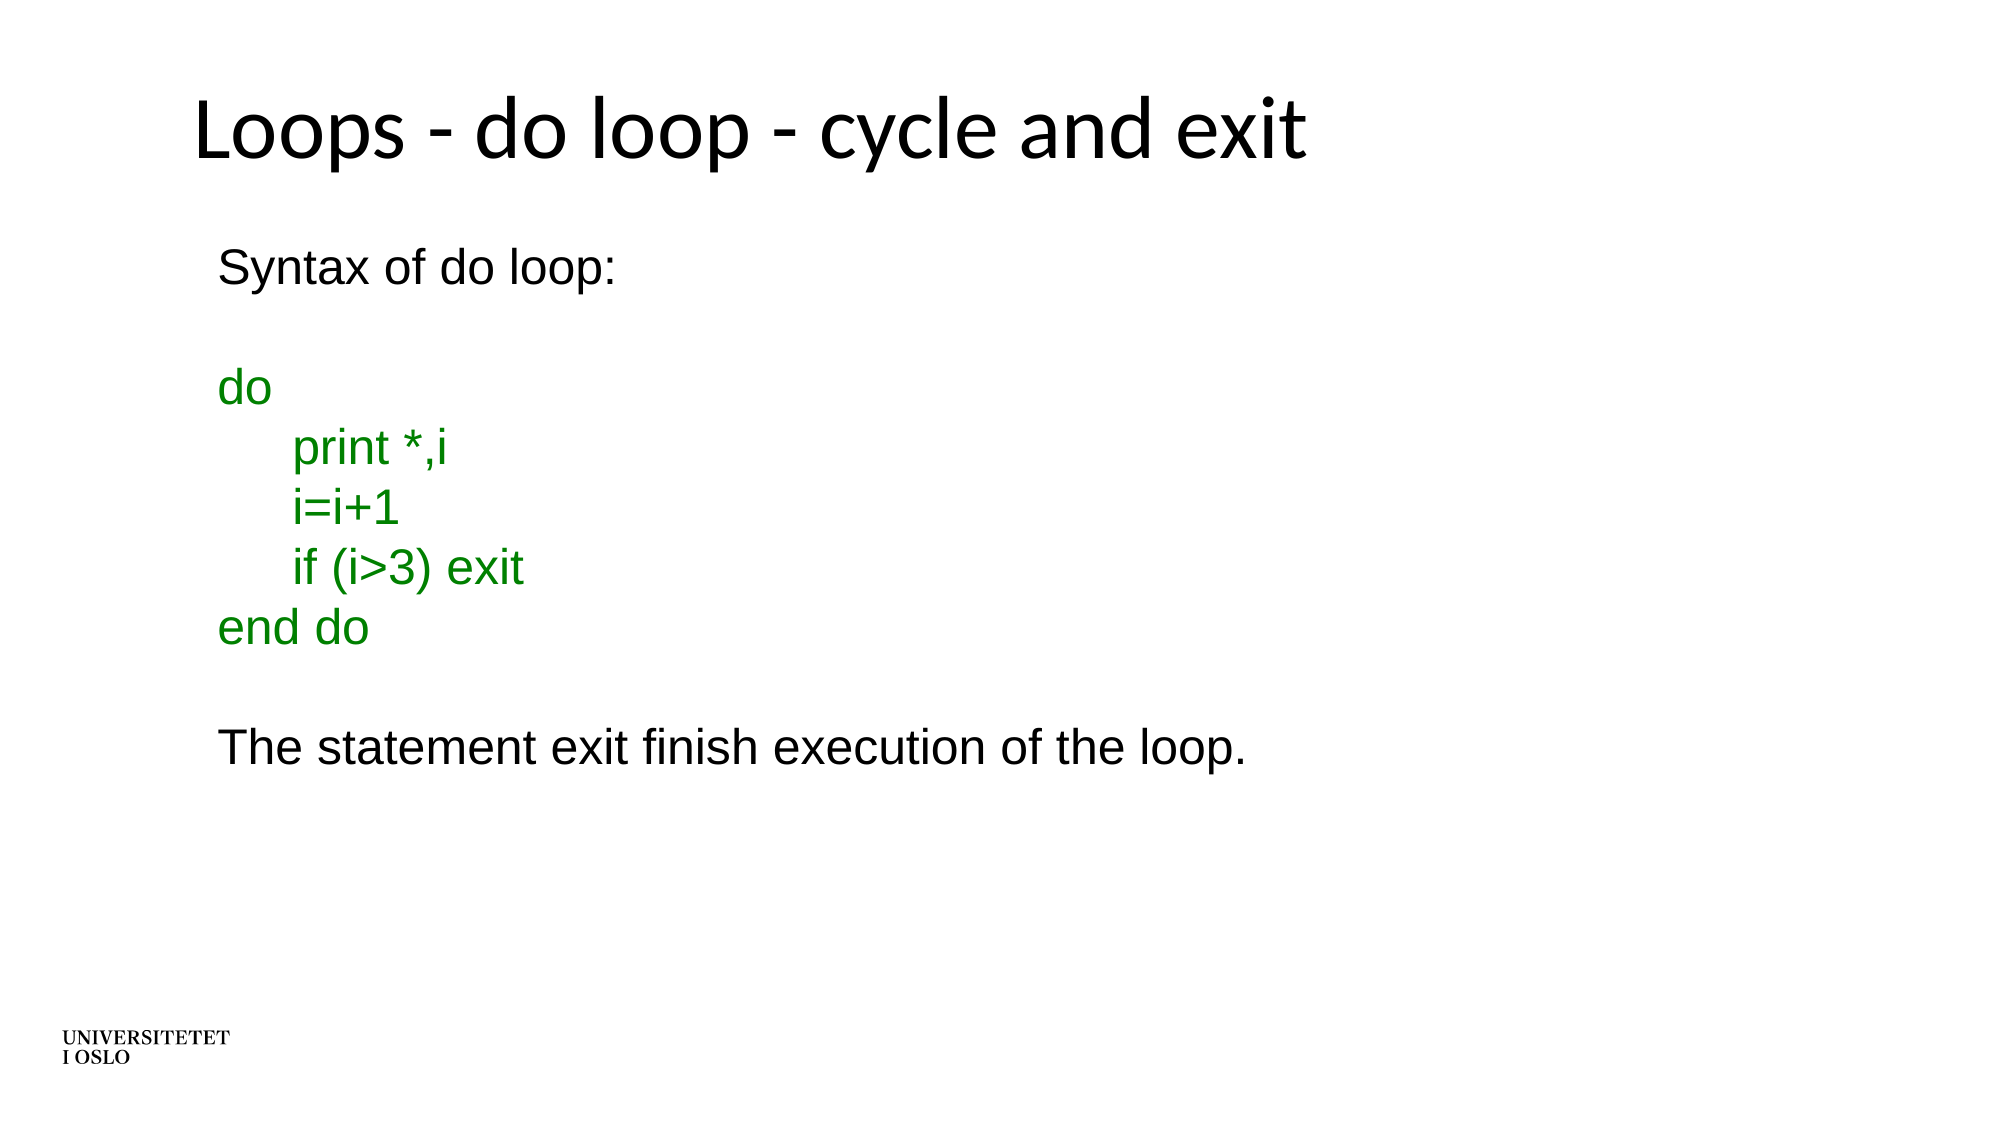

Loops - do loop - cycle and exit
Syntax of do loop:
do
	print *,i
	i=i+1
	if (i>3) exit
end do
The statement exit finish execution of the loop.